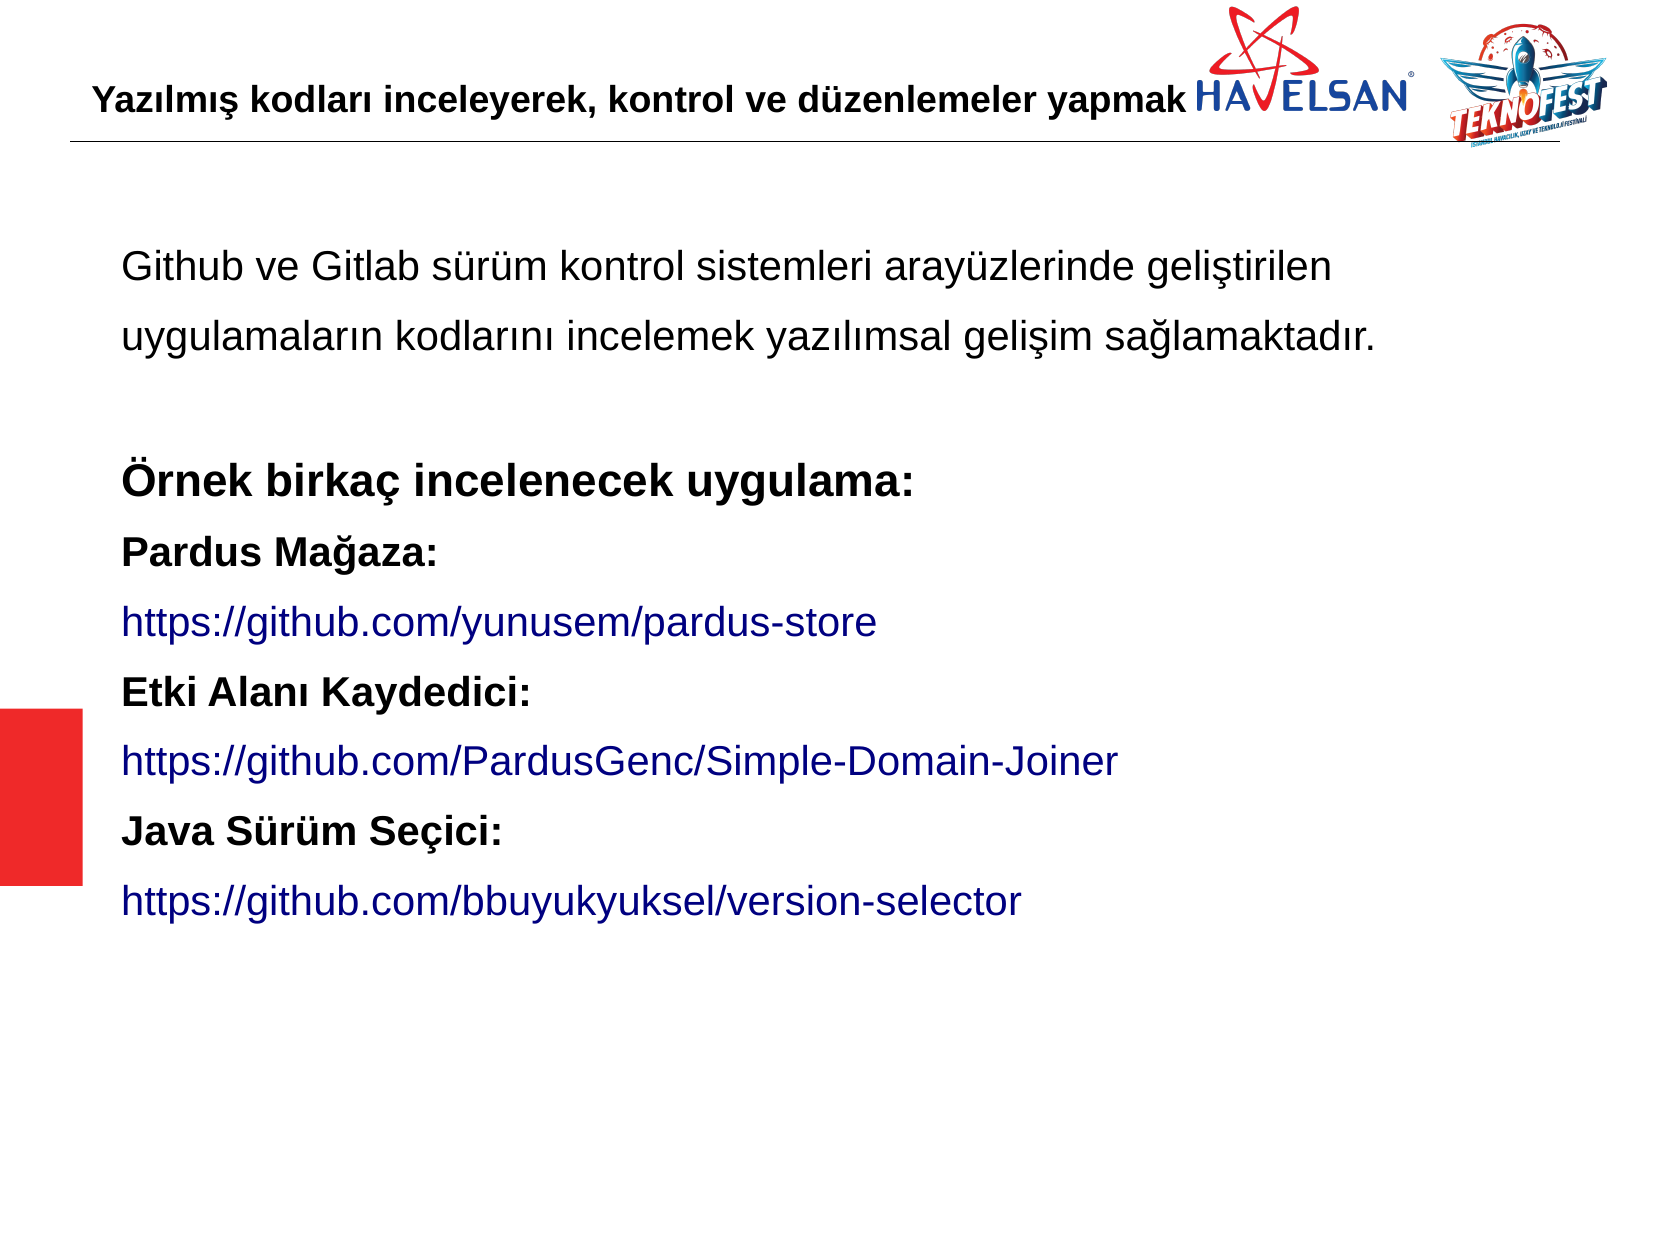

Yazılmış kodları inceleyerek, kontrol ve düzenlemeler yapmak
Github ve Gitlab sürüm kontrol sistemleri arayüzlerinde geliştirilen uygulamaların kodlarını incelemek yazılımsal gelişim sağlamaktadır.
Örnek birkaç incelenecek uygulama:
Pardus Mağaza:
https://github.com/yunusem/pardus-store
Etki Alanı Kaydedici:
https://github.com/PardusGenc/Simple-Domain-Joiner
Java Sürüm Seçici:
https://github.com/bbuyukyuksel/version-selector